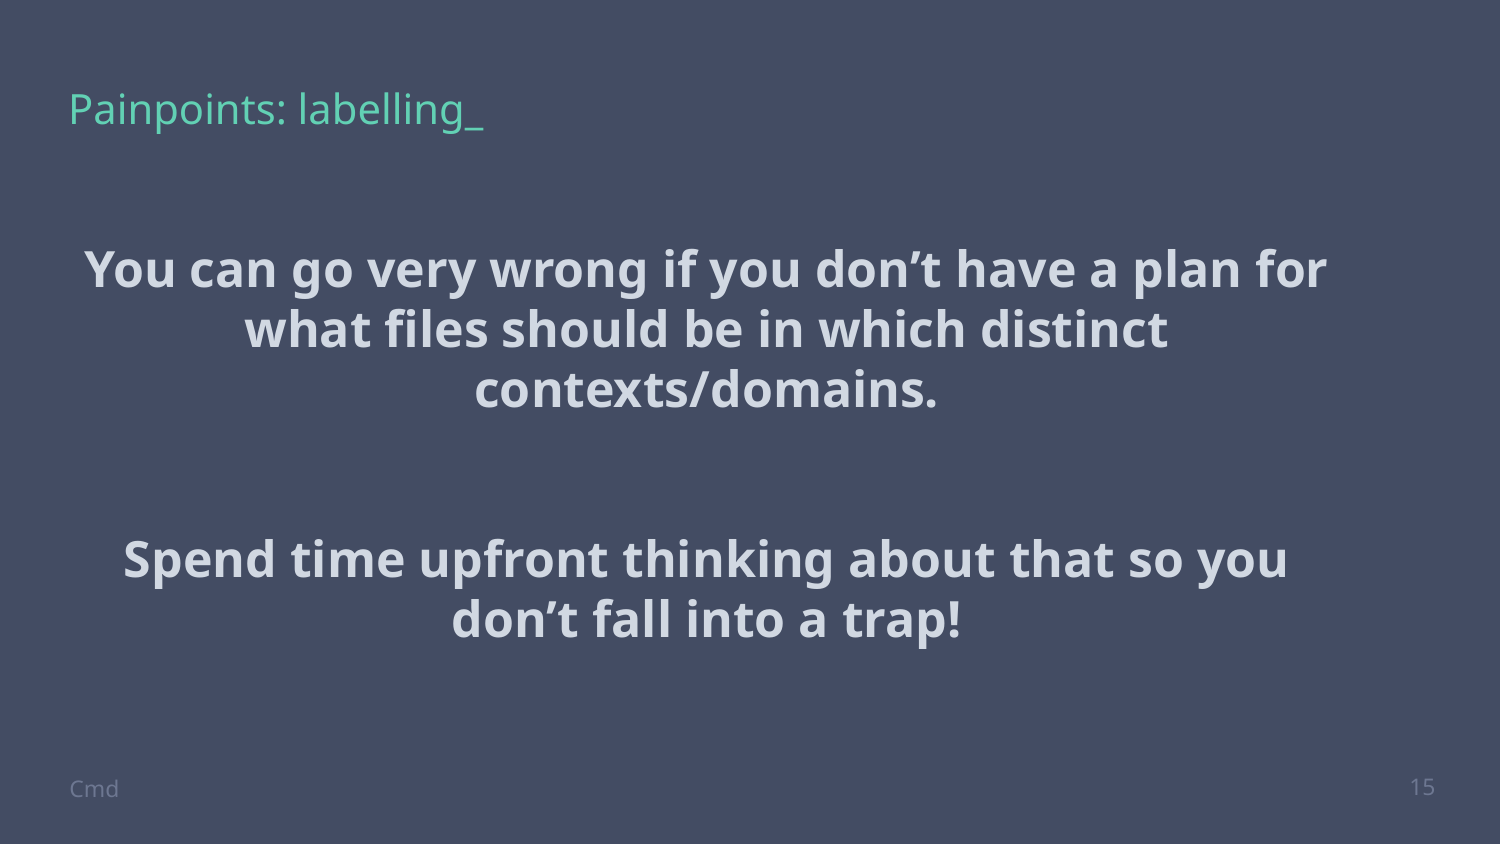

# Painpoints: labelling_
You can go very wrong if you don’t have a plan for what files should be in which distinct contexts/domains.
Spend time upfront thinking about that so you don’t fall into a trap!